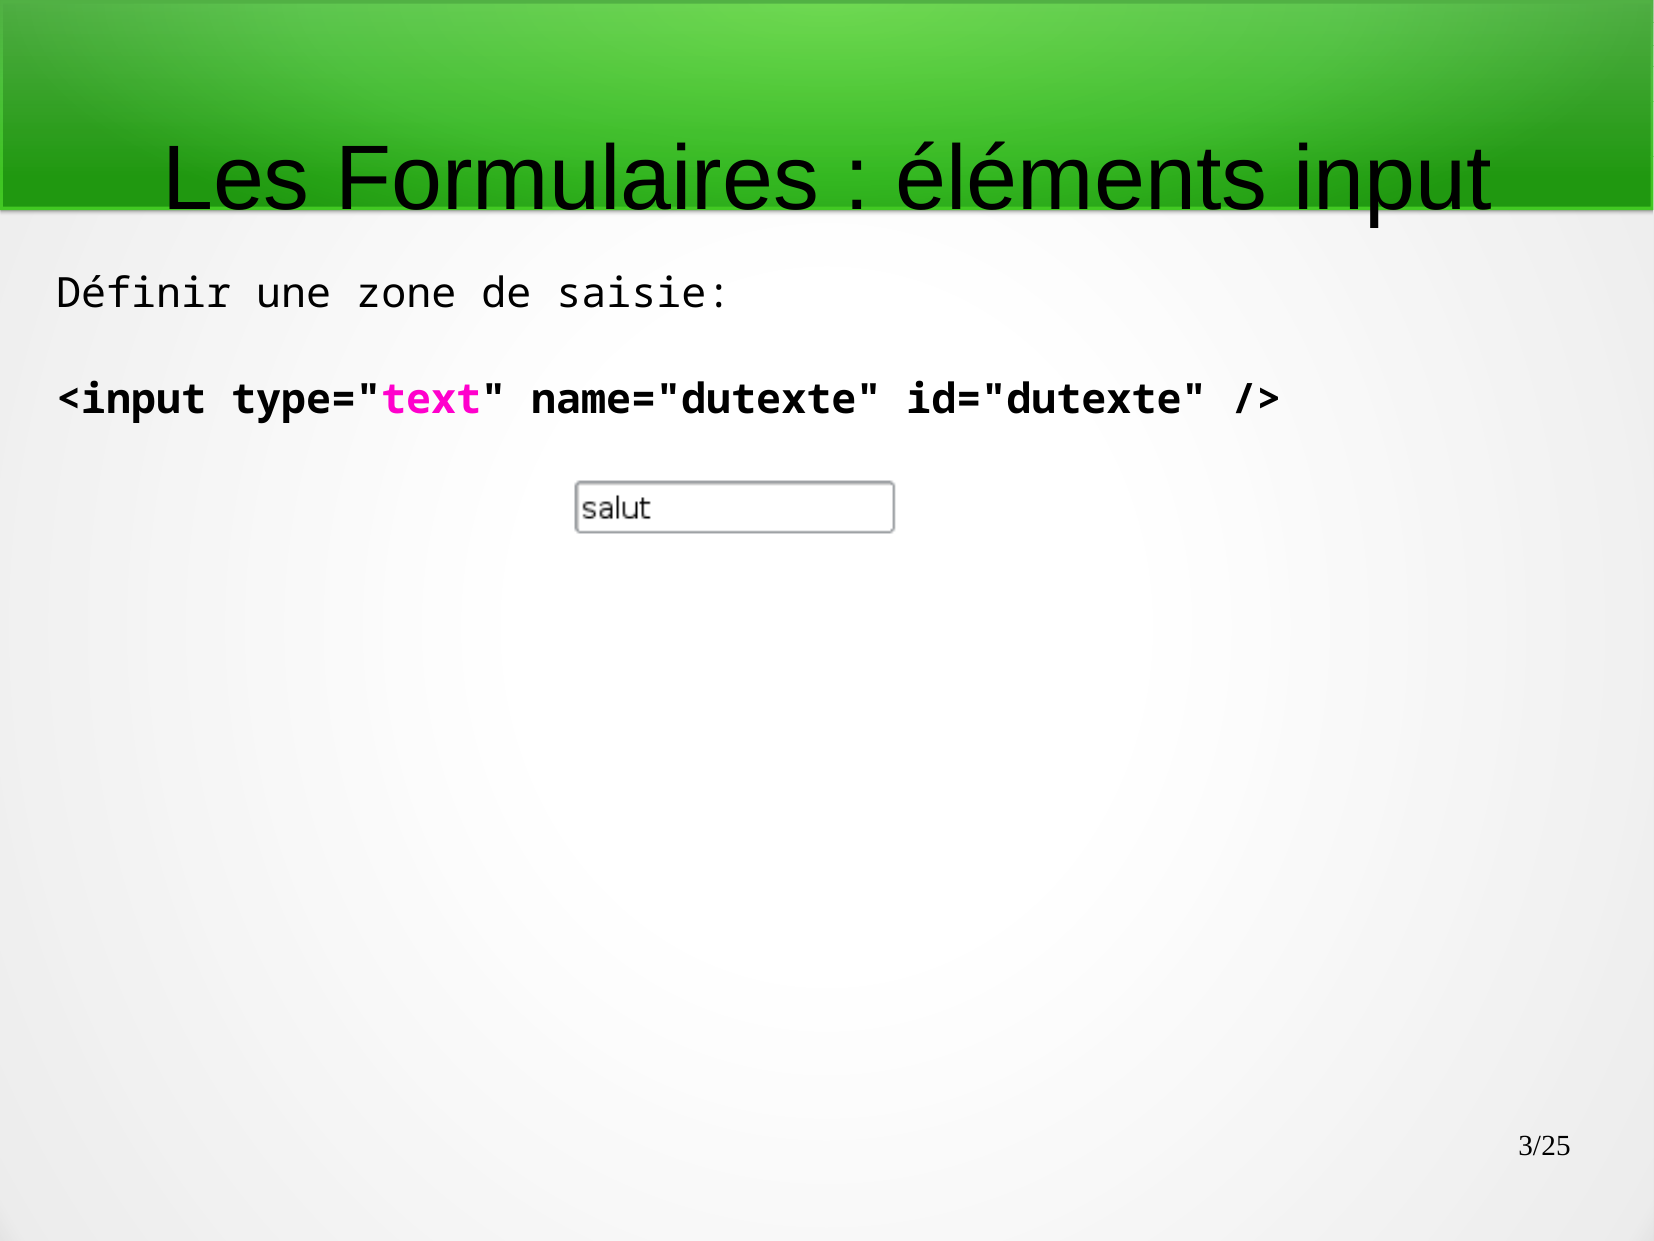

# Les Formulaires : éléments input
Définir une zone de saisie:
<input type="text" name="dutexte" id="dutexte" />
3